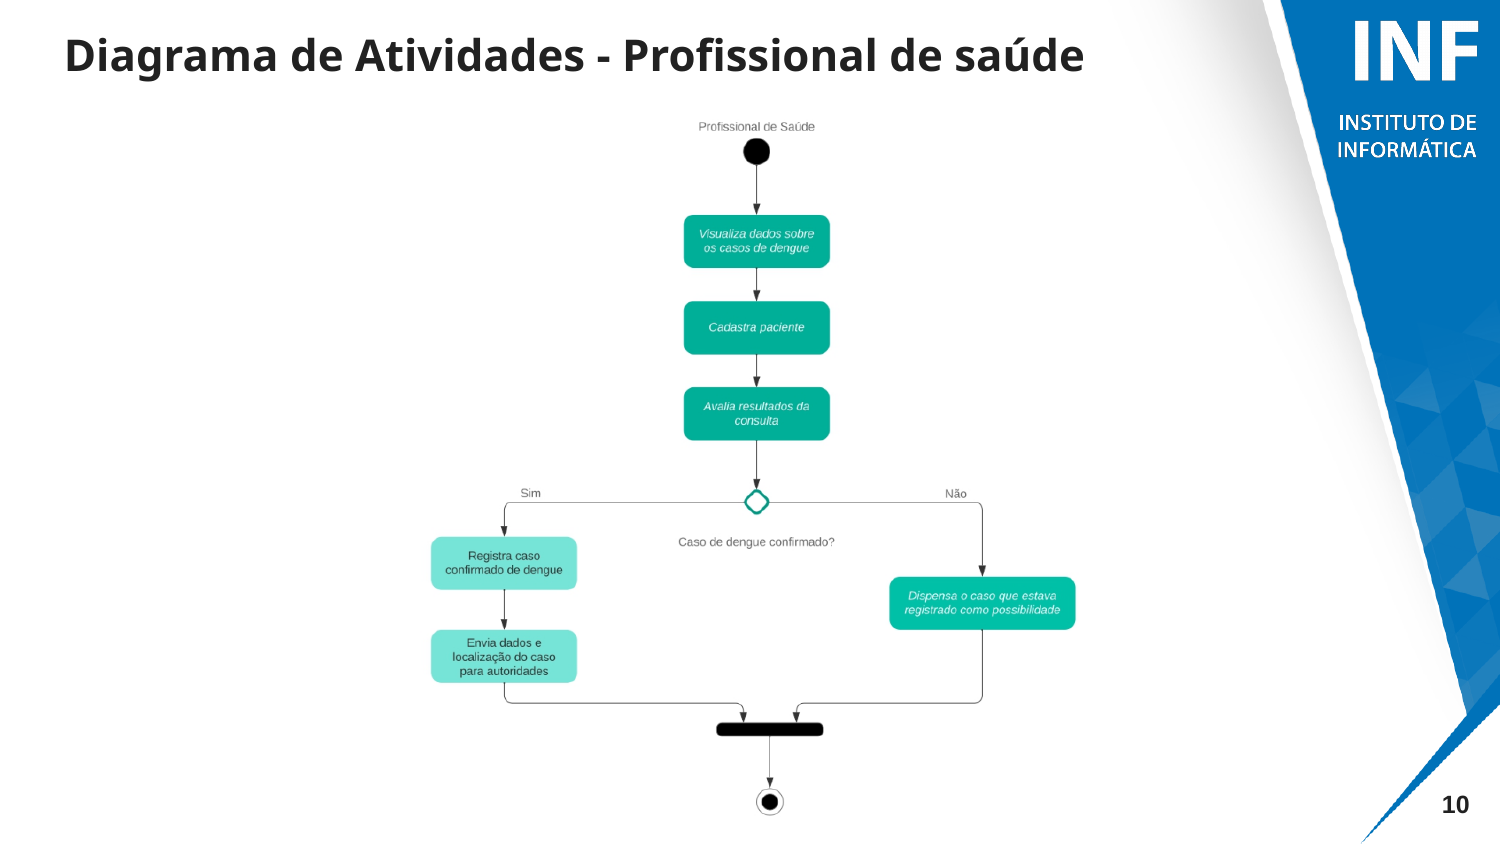

# Diagrama de Atividades - Profissional de saúde